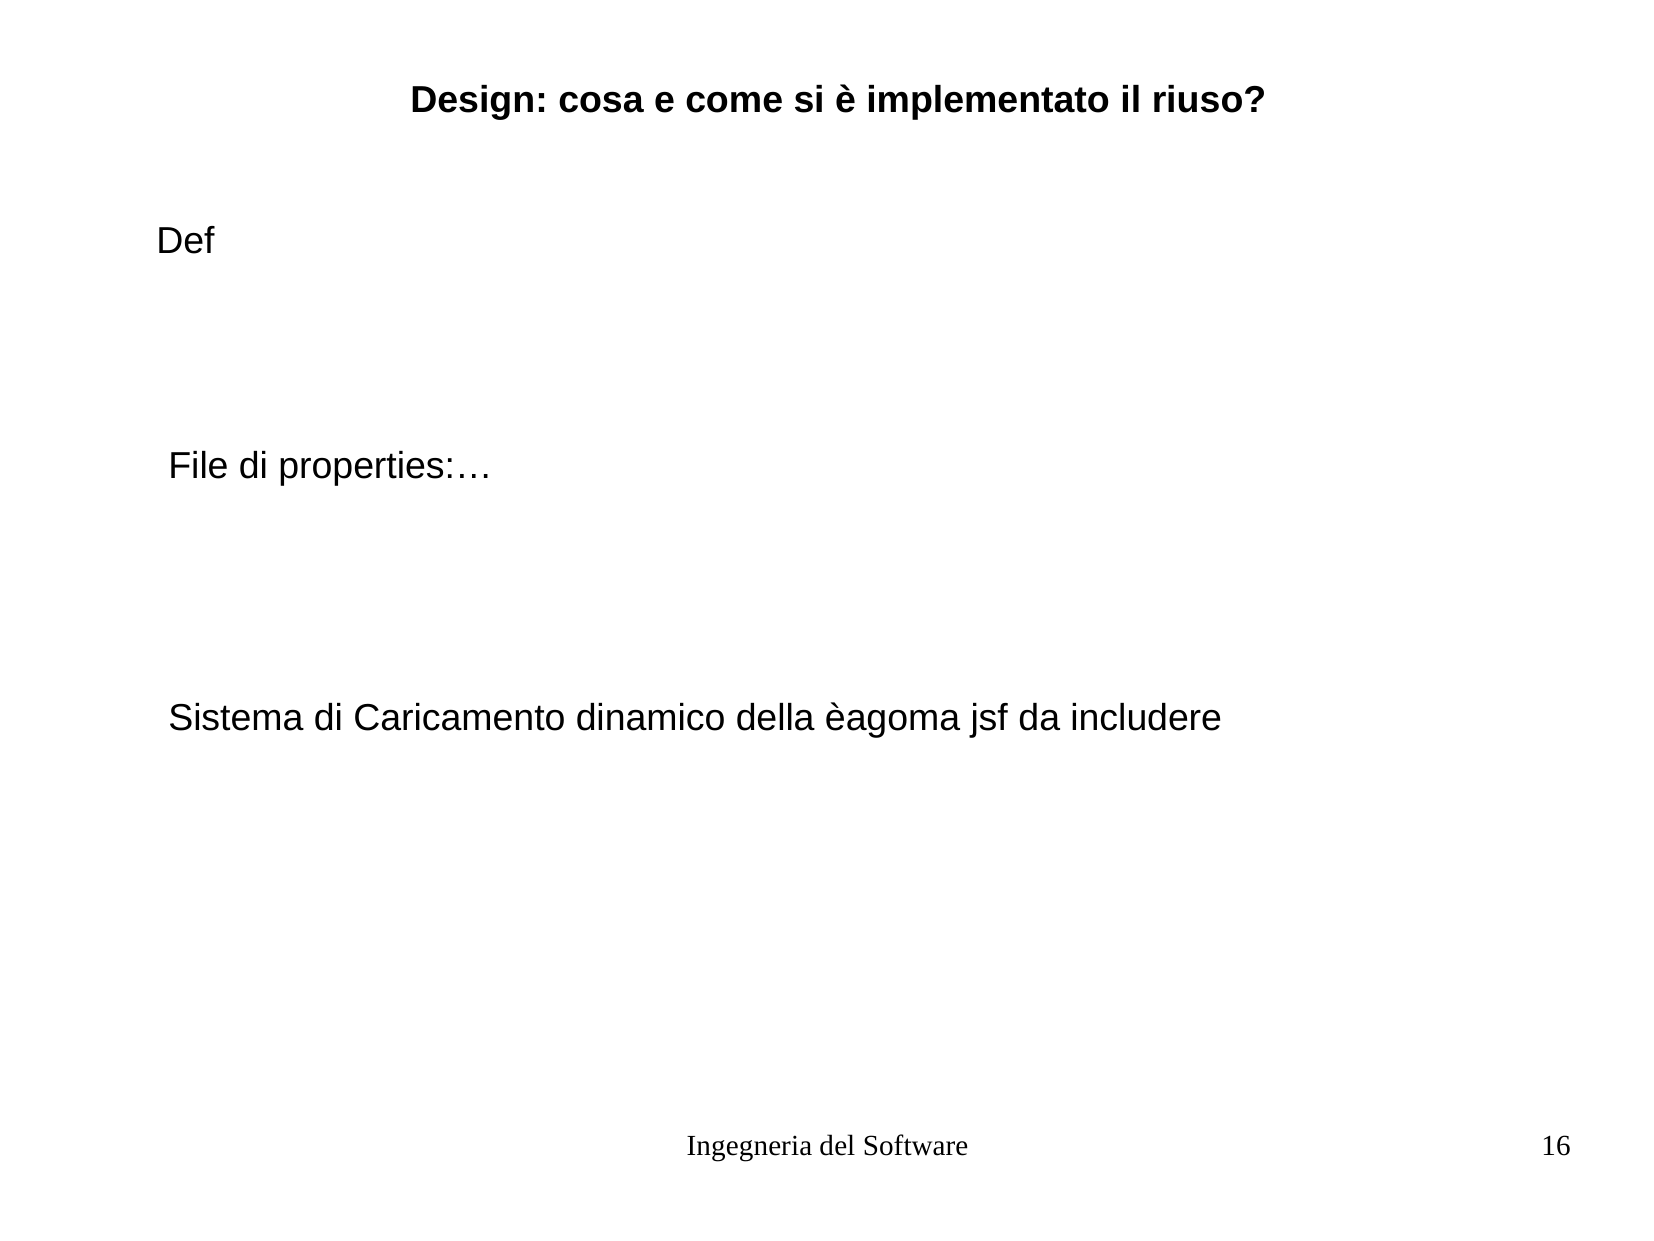

Design: cosa e come si è implementato il riuso?
Def
File di properties:…
Sistema di Caricamento dinamico della èagoma jsf da includere
Ingegneria del Software
16